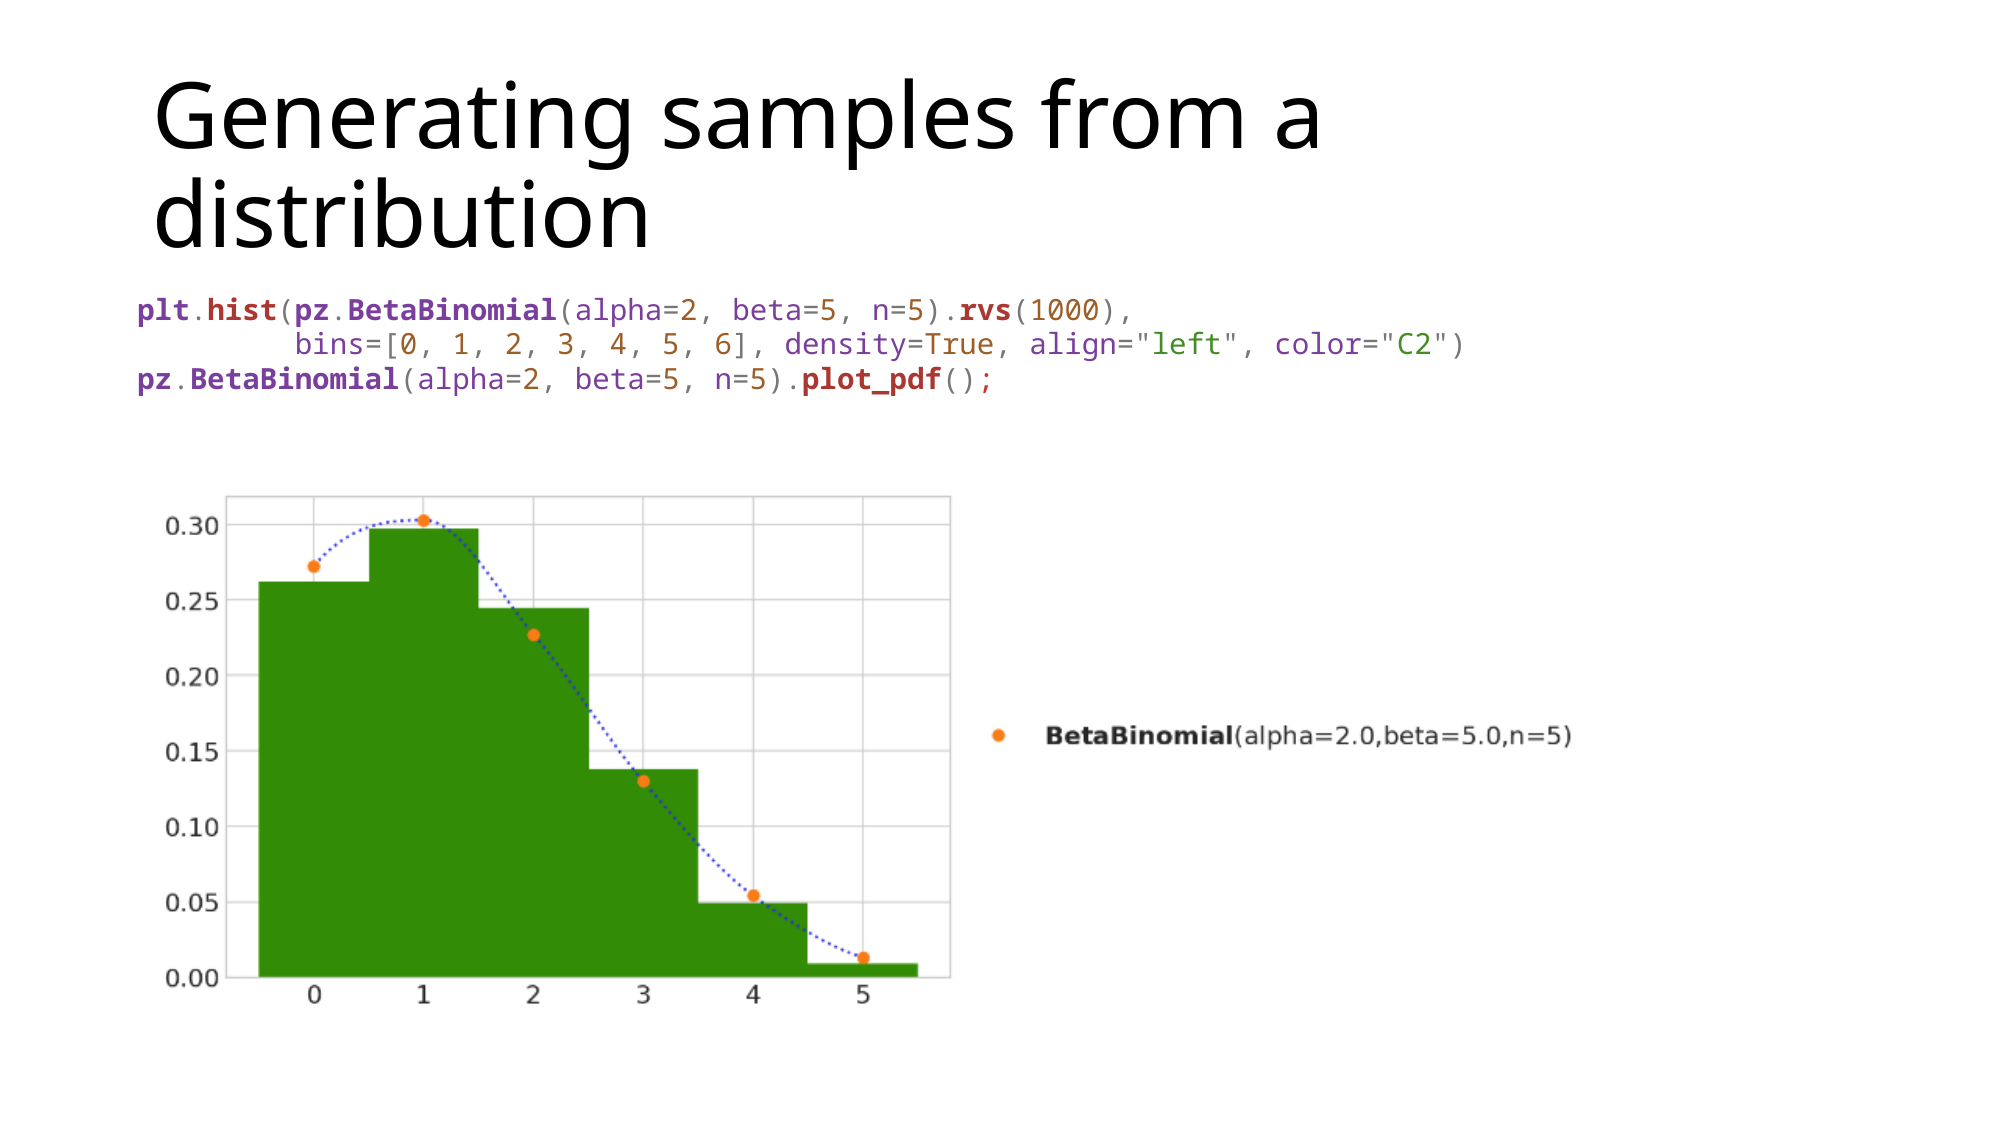

# Generating samples from a distribution
plt.hist(pz.BetaBinomial(alpha=2, beta=5, n=5).rvs(1000),
         bins=[0, 1, 2, 3, 4, 5, 6], density=True, align="left", color="C2")
pz.BetaBinomial(alpha=2, beta=5, n=5).plot_pdf();